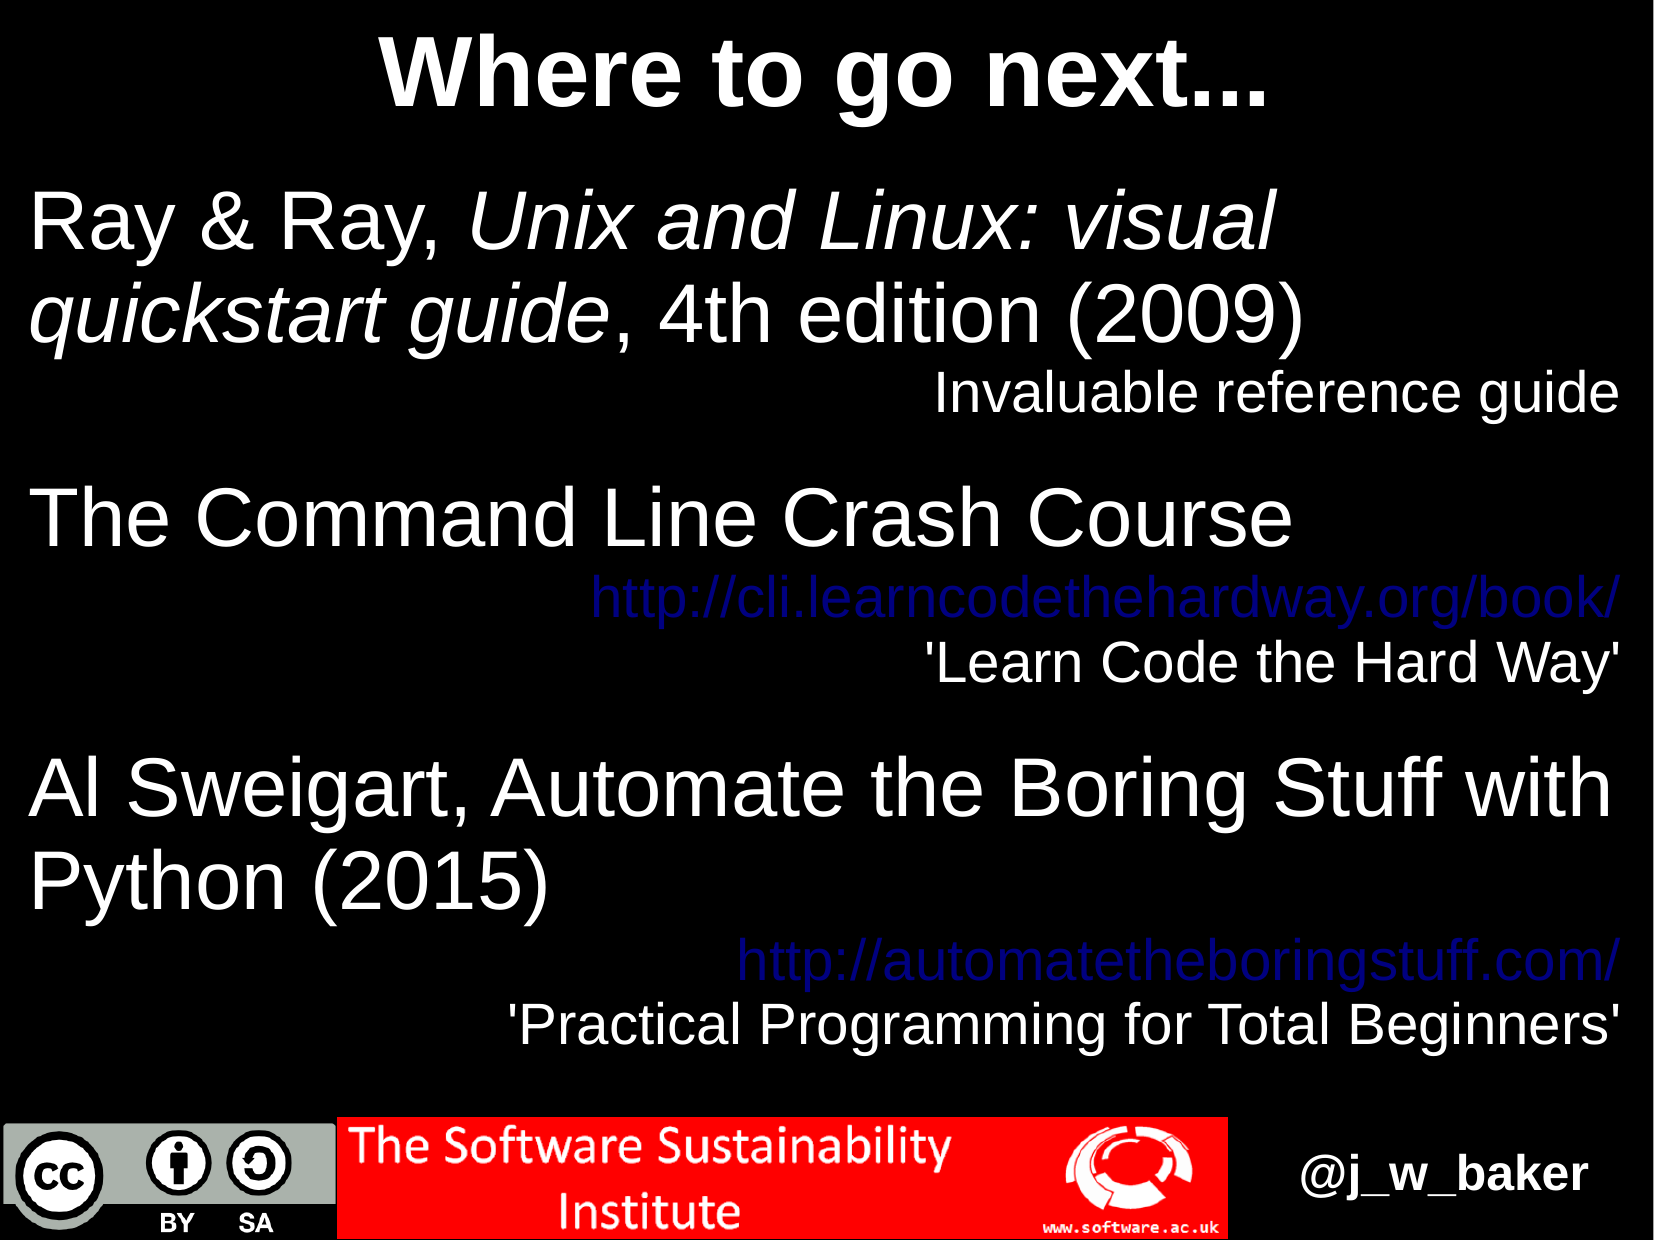

Where to go next...
Ray & Ray, Unix and Linux: visual quickstart guide, 4th edition (2009)
Invaluable reference guide
The Command Line Crash Course
http://cli.learncodethehardway.org/book/
'Learn Code the Hard Way'
Al Sweigart, Automate the Boring Stuff with Python (2015)
http://automatetheboringstuff.com/
'Practical Programming for Total Beginners'
@j_w_baker